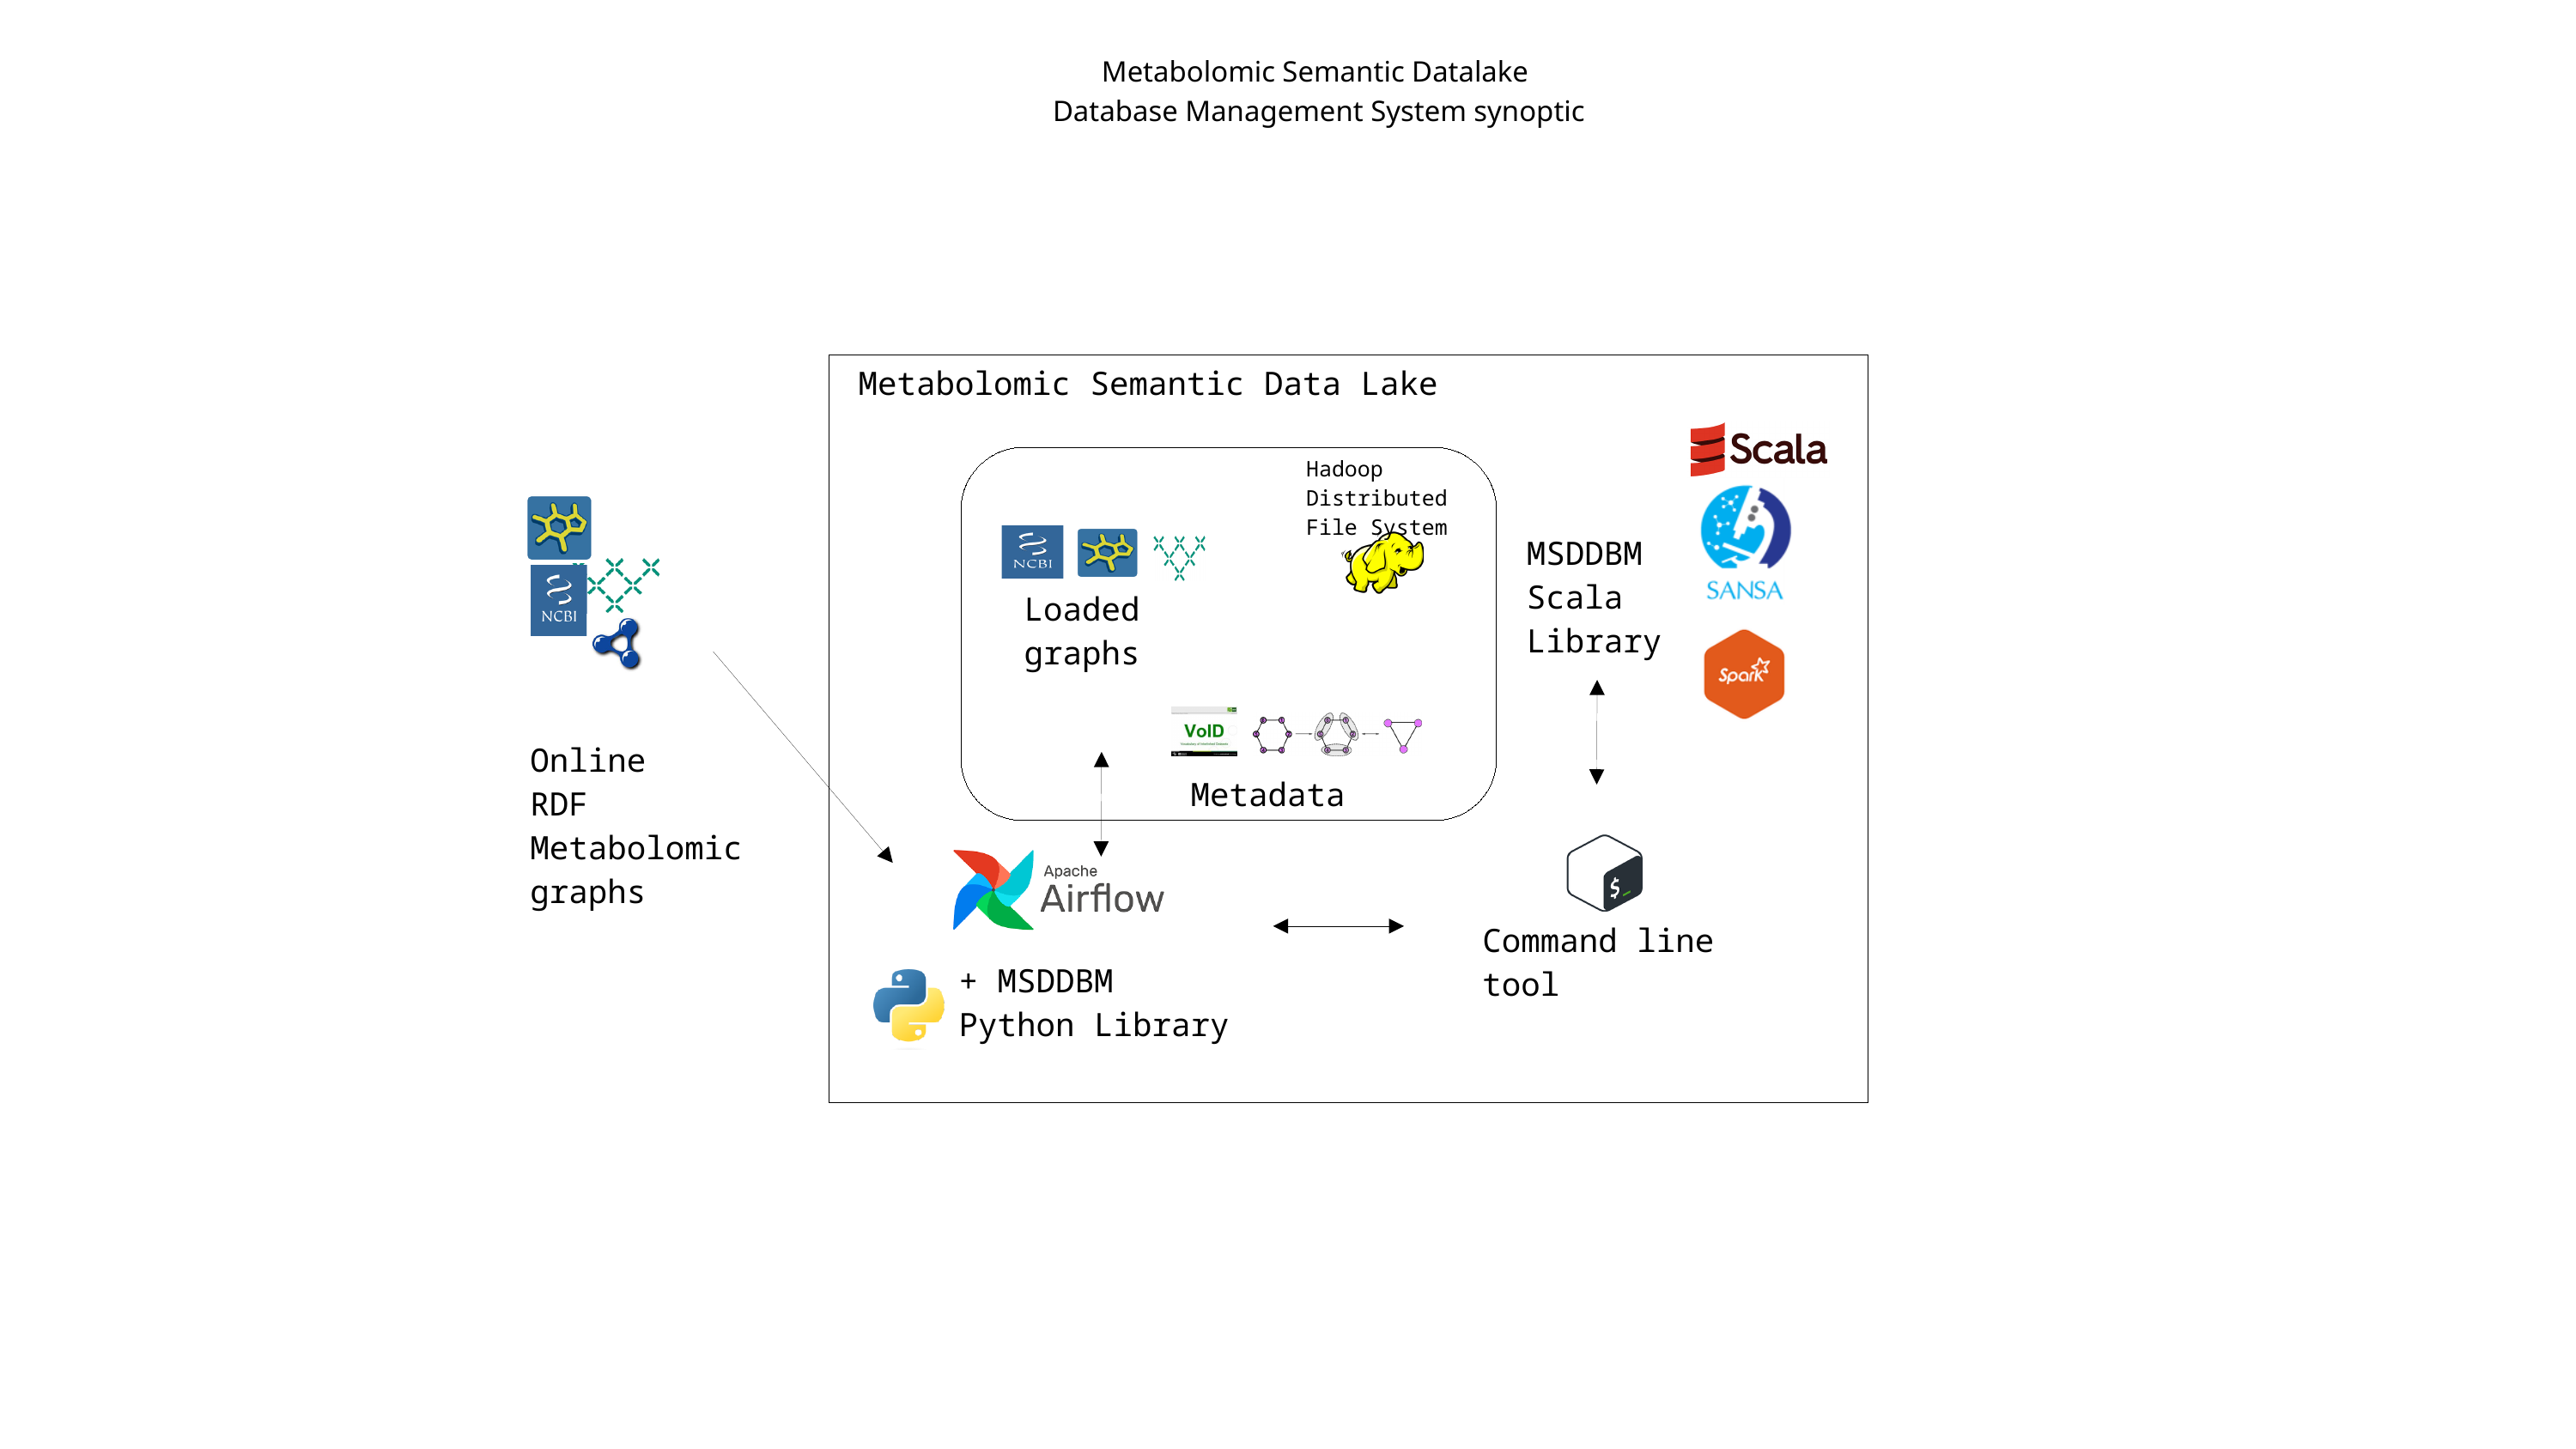

Metabolomic Semantic Datalake
Database Management System synoptic
Metabolomic Semantic Data Lake
MSDDBM
Scala
Library
Hadoop Distributed
File System
Loaded graphs
Metadata
Online
RDF Metabolomic graphs
Command line tool
+ MSDDBM
Python Library